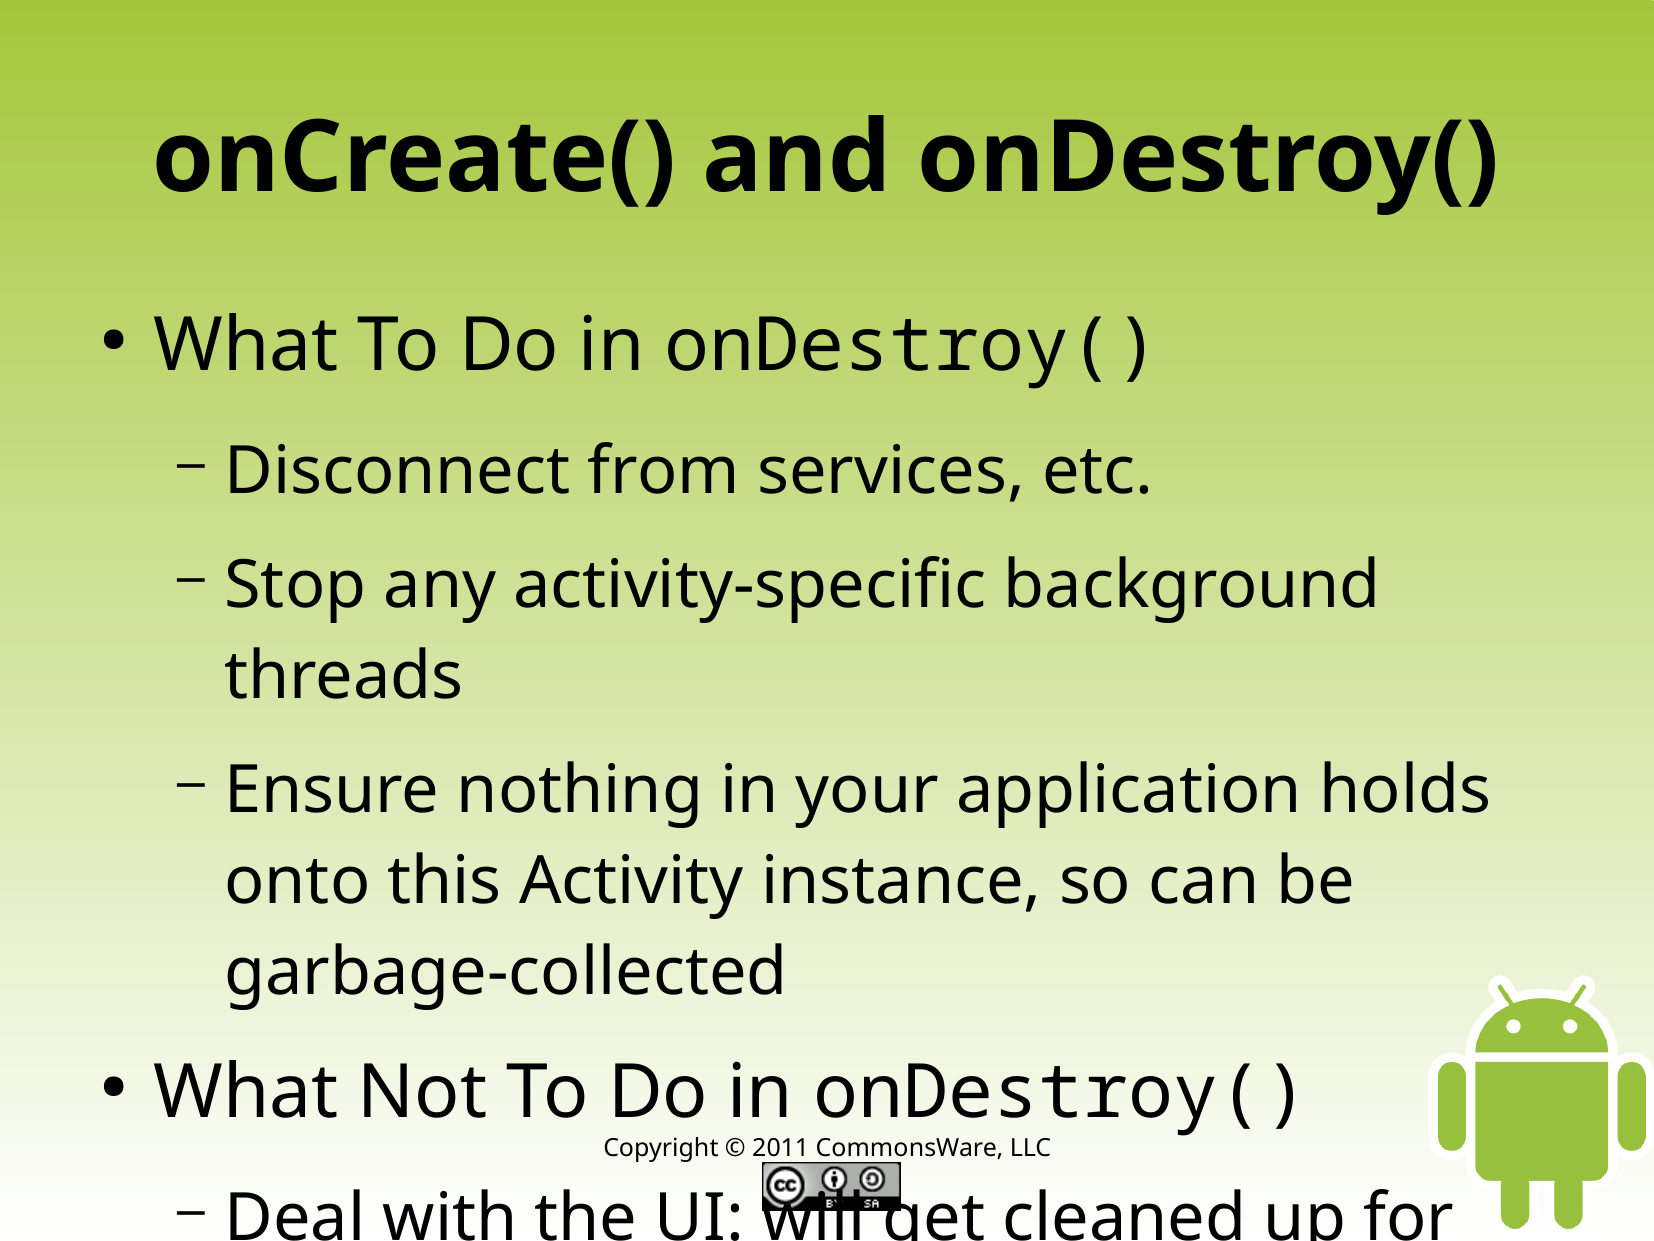

# onCreate() and onDestroy()
What To Do in onDestroy()
Disconnect from services, etc.
Stop any activity-specific background threads
Ensure nothing in your application holds onto this Activity instance, so can be garbage-collected
What Not To Do in onDestroy()
Deal with the UI: will get cleaned up for you